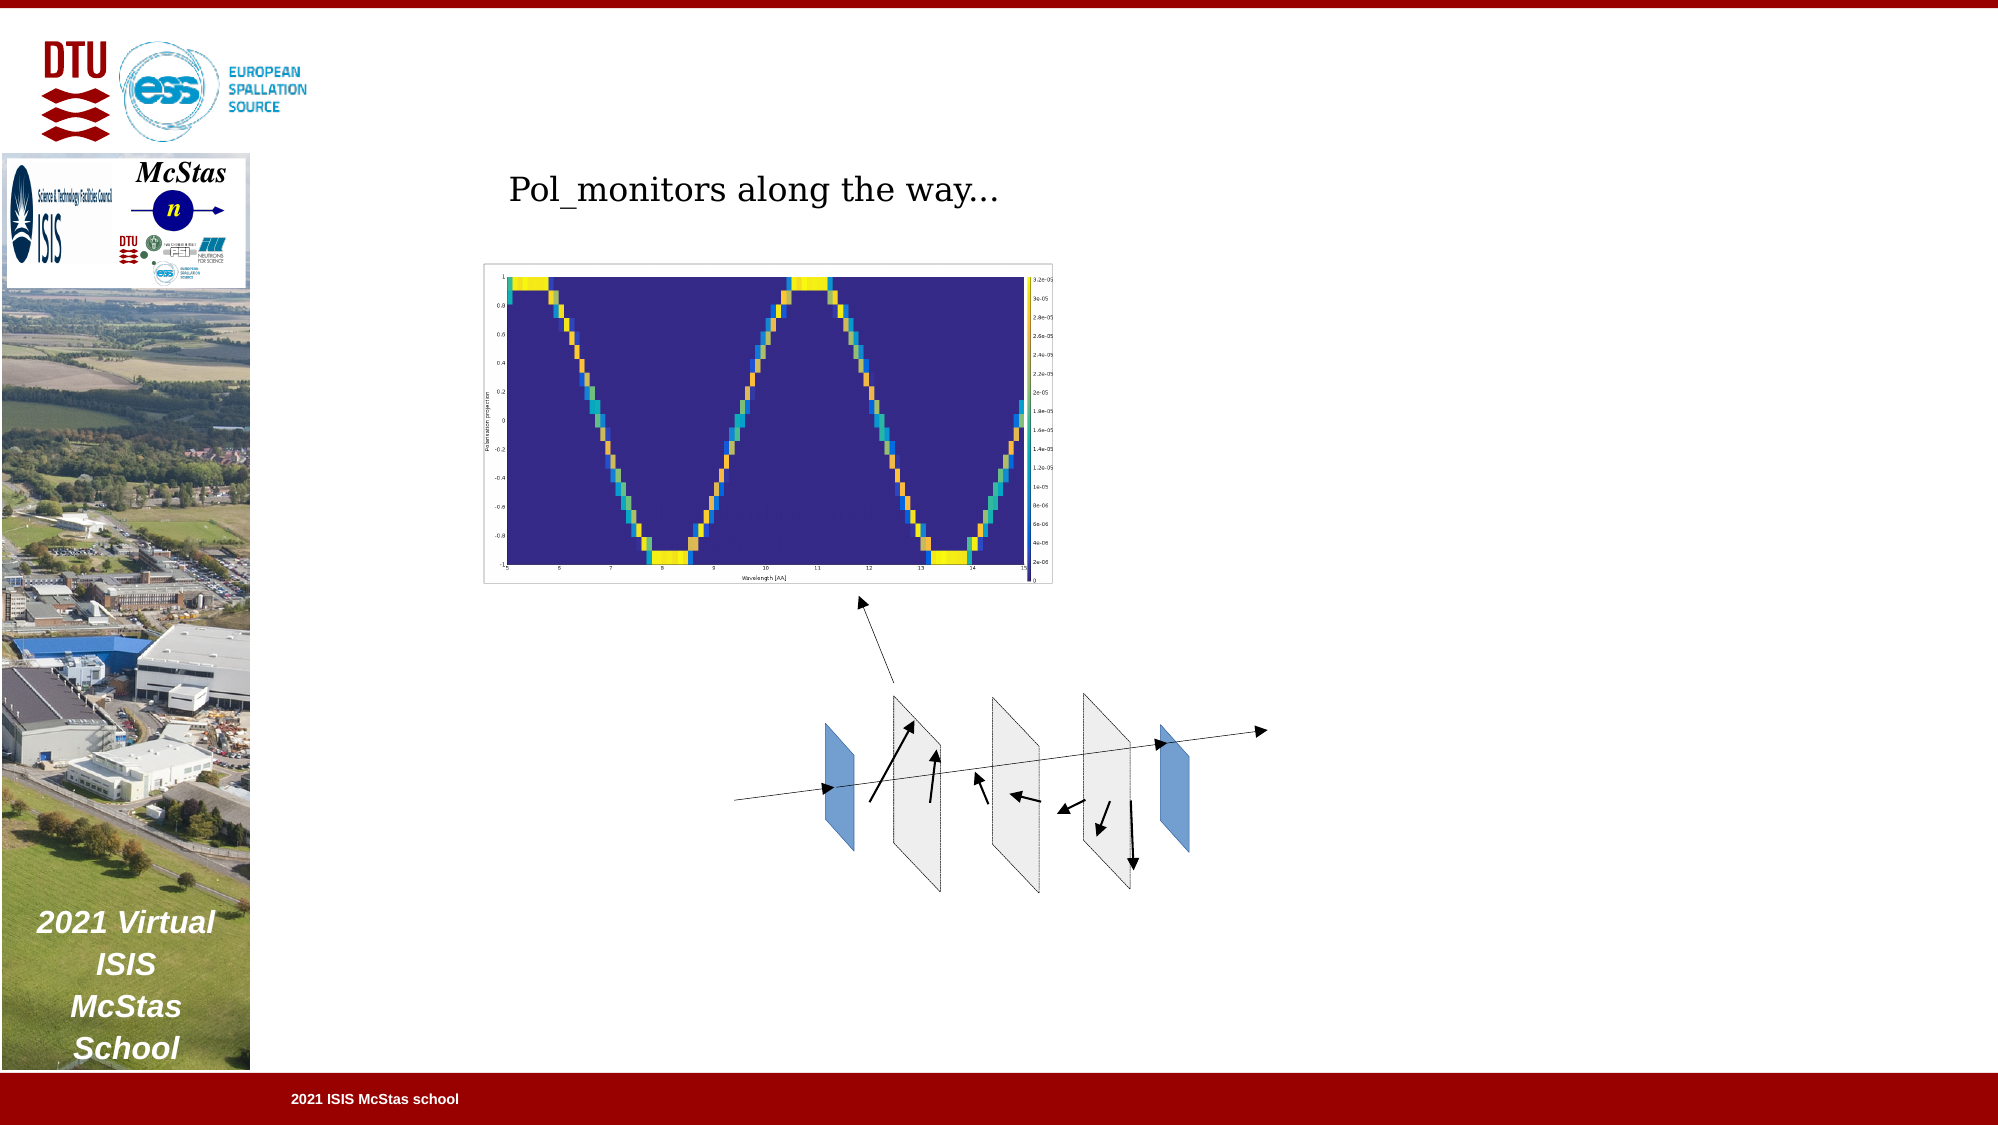

Pol_monitors along the way...
Pol_lambda_mon 1 placeholder